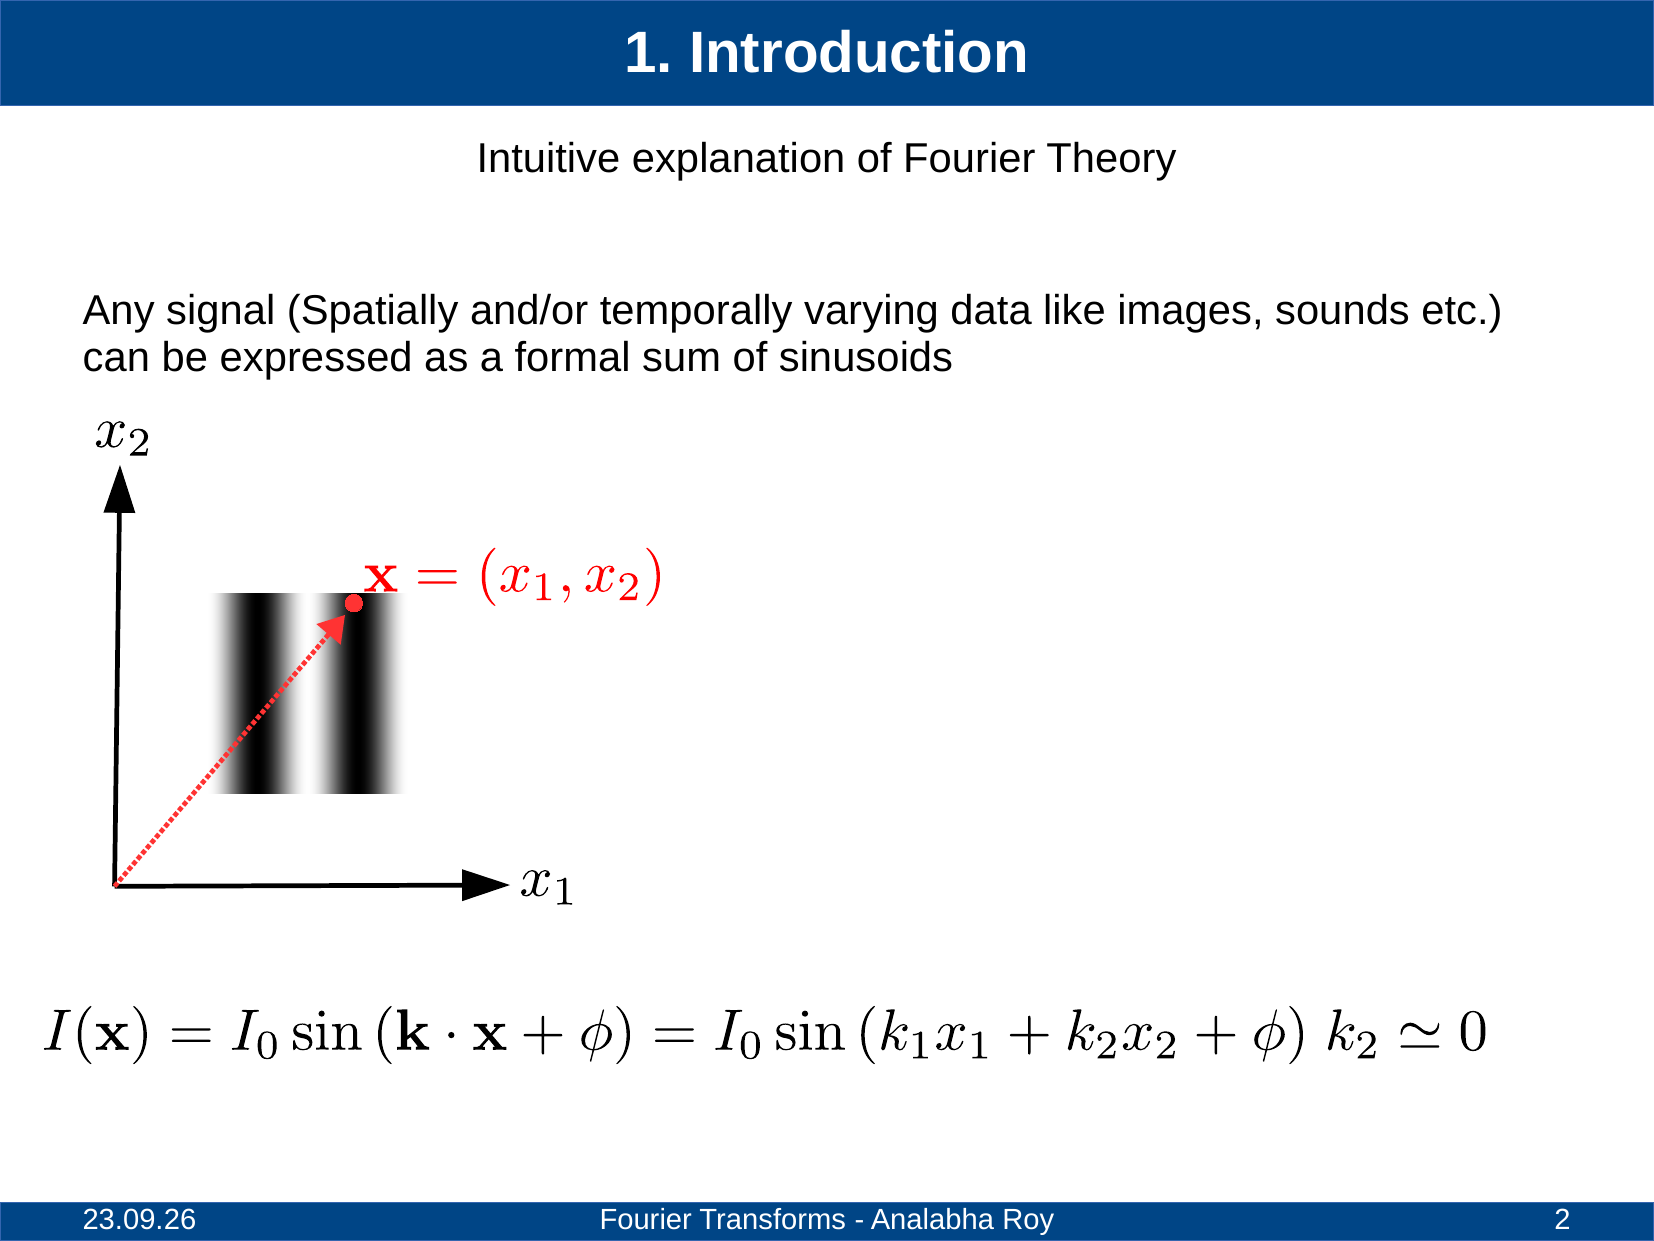

# 1. Introduction
Intuitive explanation of Fourier Theory
Any signal (Spatially and/or temporally varying data like images, sounds etc.) can be expressed as a formal sum of sinusoids
Your name here (insert->page number)
2